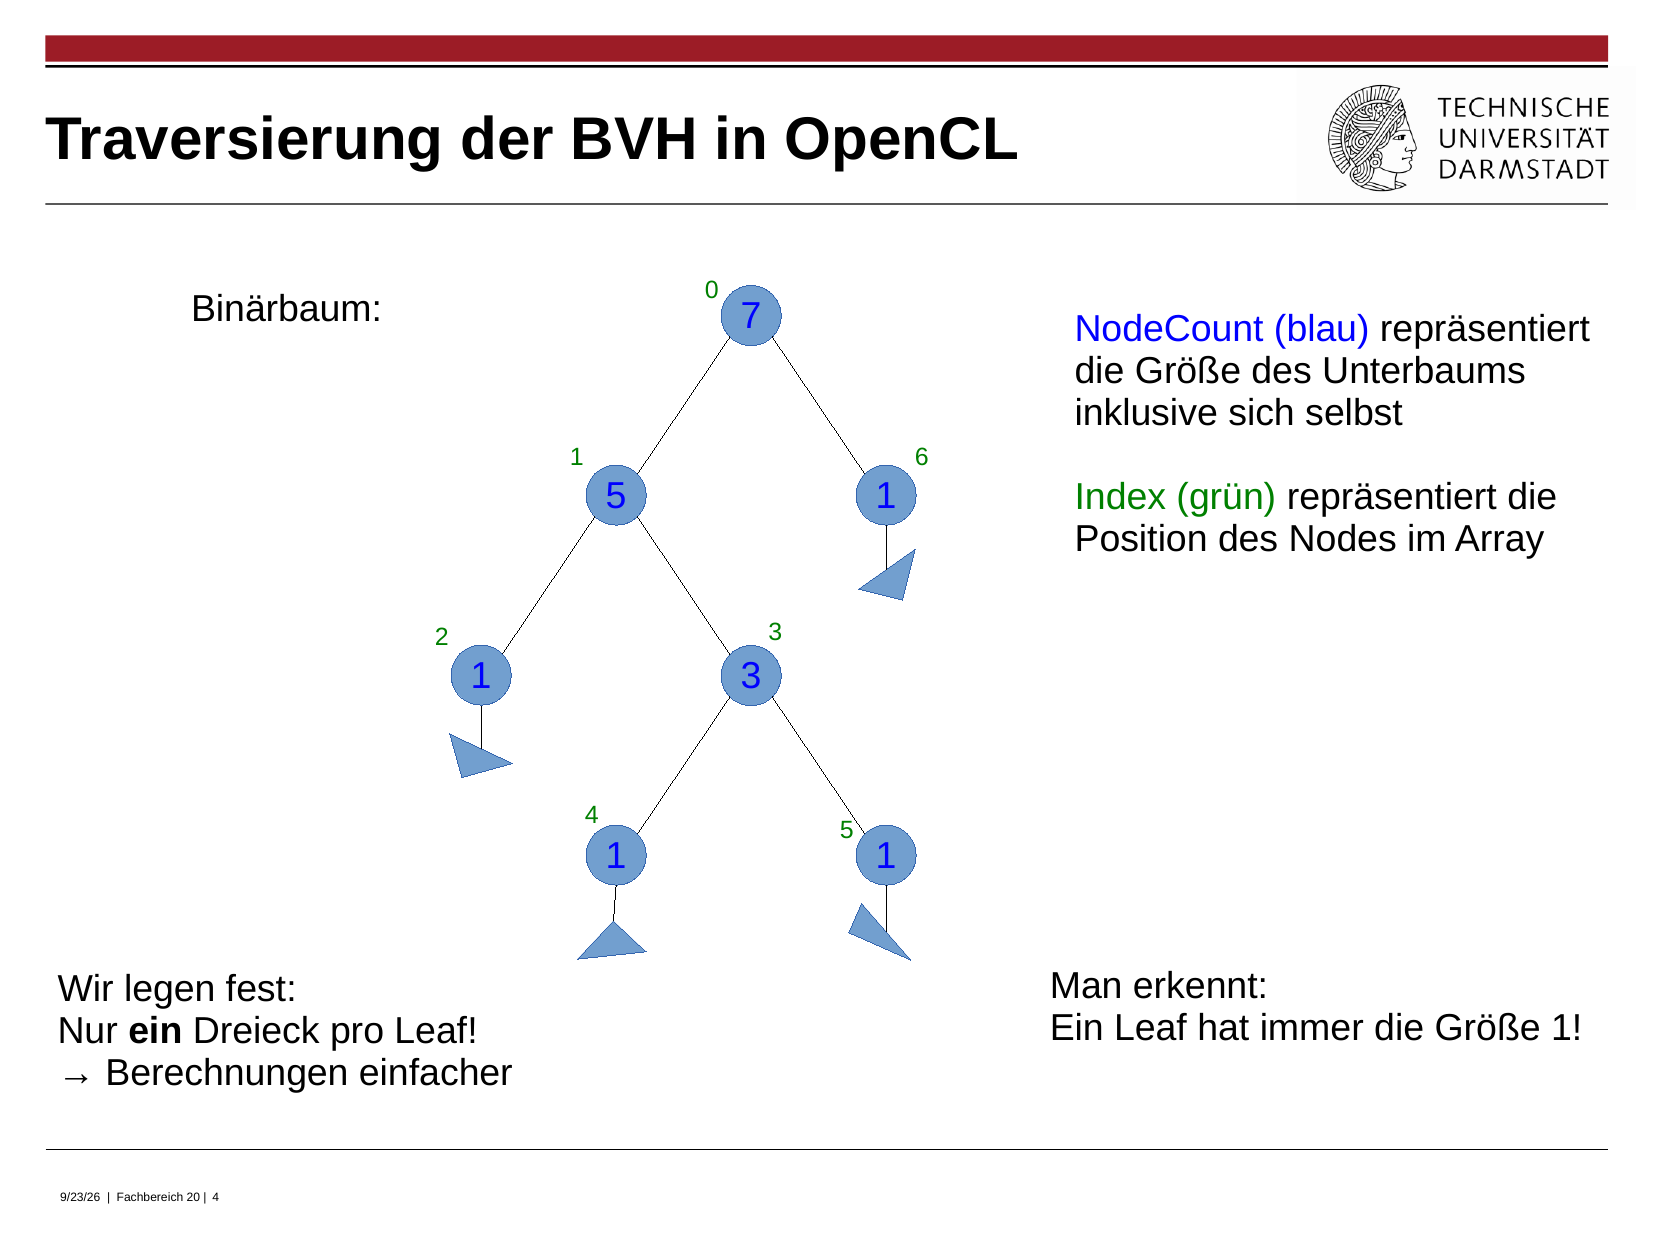

# Traversierung der BVH in OpenCL
0
Binärbaum:
7
NodeCount (blau) repräsentiert
die Größe des Unterbaums
inklusive sich selbst
Index (grün) repräsentiert die
Position des Nodes im Array
1
6
5
1
3
2
1
3
4
5
1
1
Man erkennt:
Ein Leaf hat immer die Größe 1!
Wir legen fest:
Nur ein Dreieck pro Leaf!
→ Berechnungen einfacher